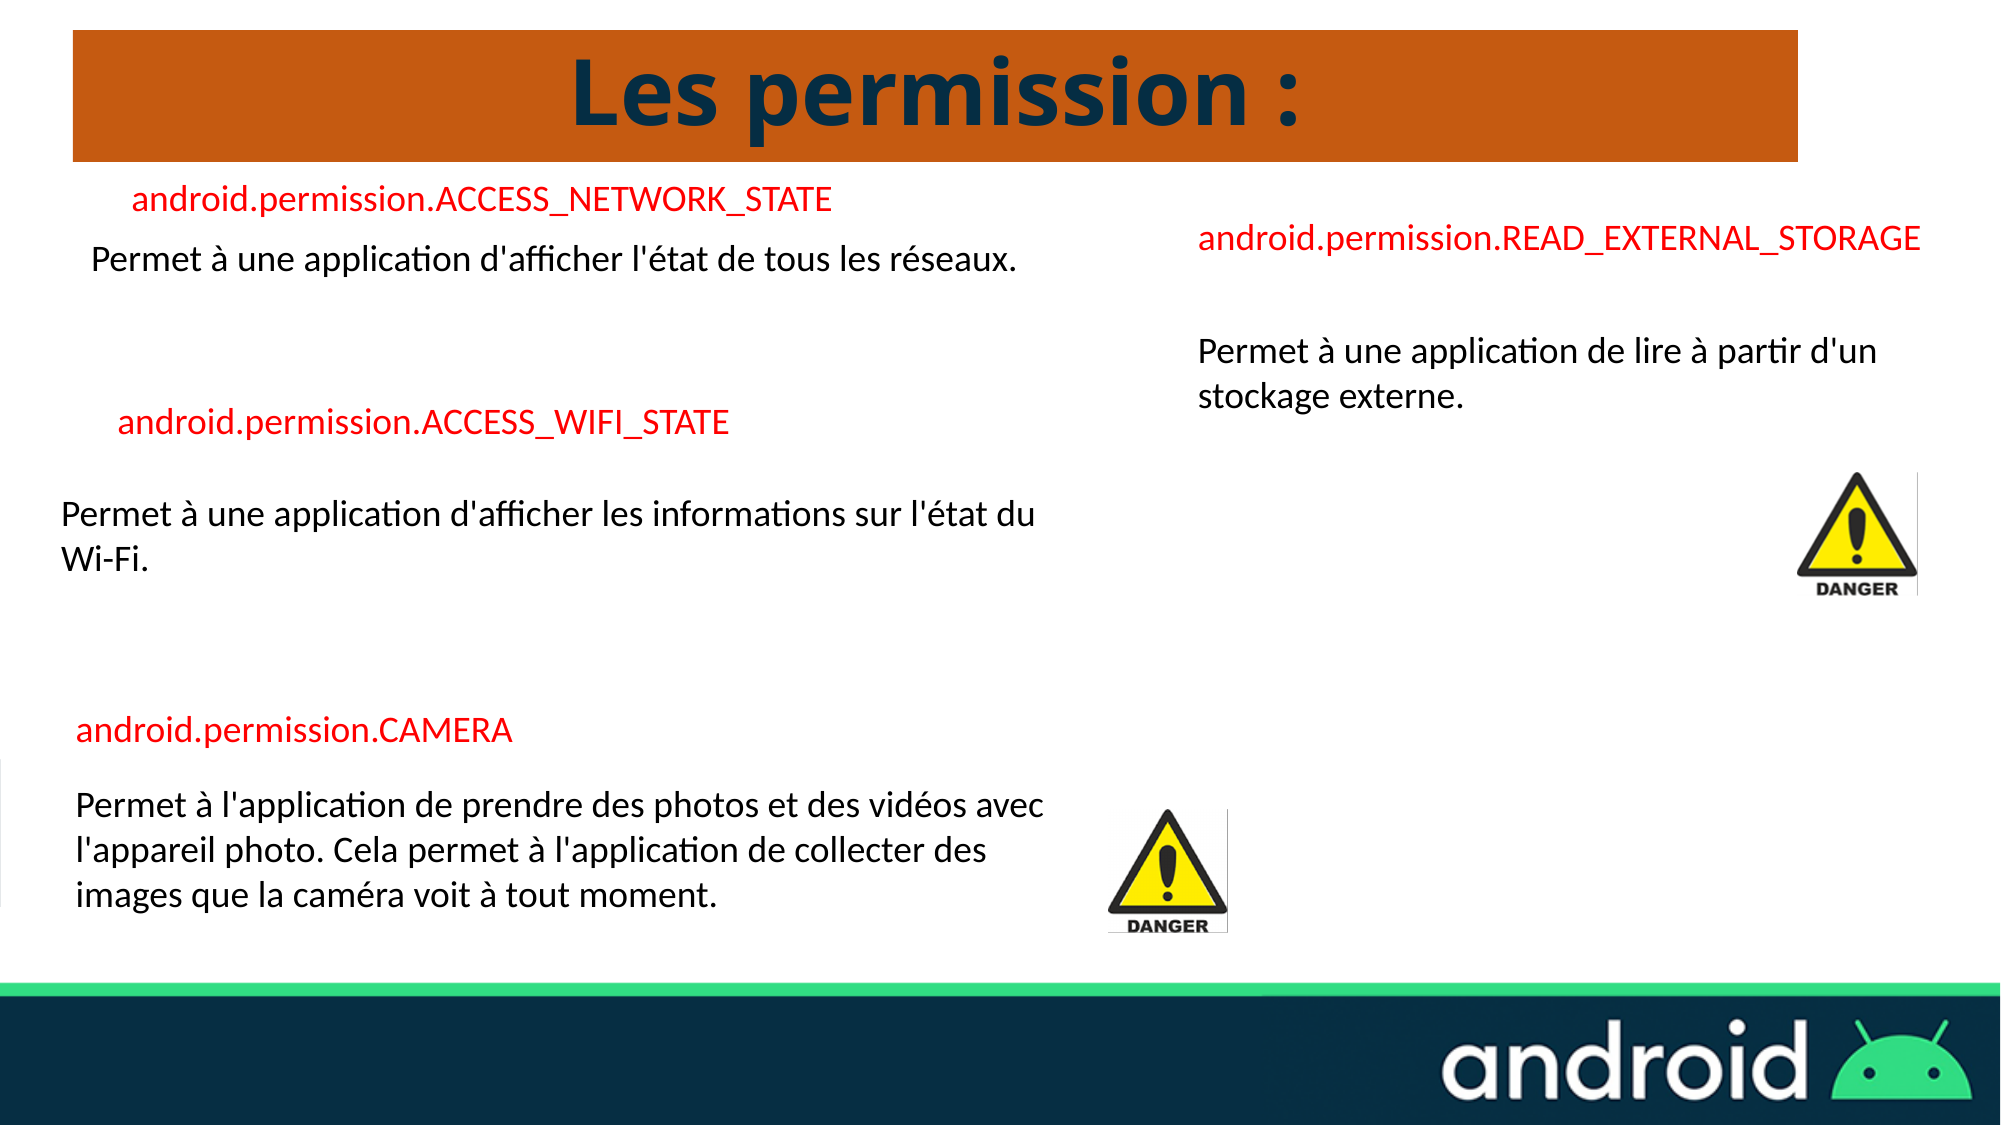

# Les permission :
android.permission.ACCESS_NETWORK_STATE
android.permission.READ_EXTERNAL_STORAGE
Permet à une application d'afficher l'état de tous les réseaux.
Permet à une application de lire à partir d'un stockage externe.
android.permission.ACCESS_WIFI_STATE
Permet à une application d'afficher les informations sur l'état du Wi-Fi.
android.permission.CAMERA
Permet à l'application de prendre des photos et des vidéos avec l'appareil photo. Cela permet à l'application de collecter des images que la caméra voit à tout moment.